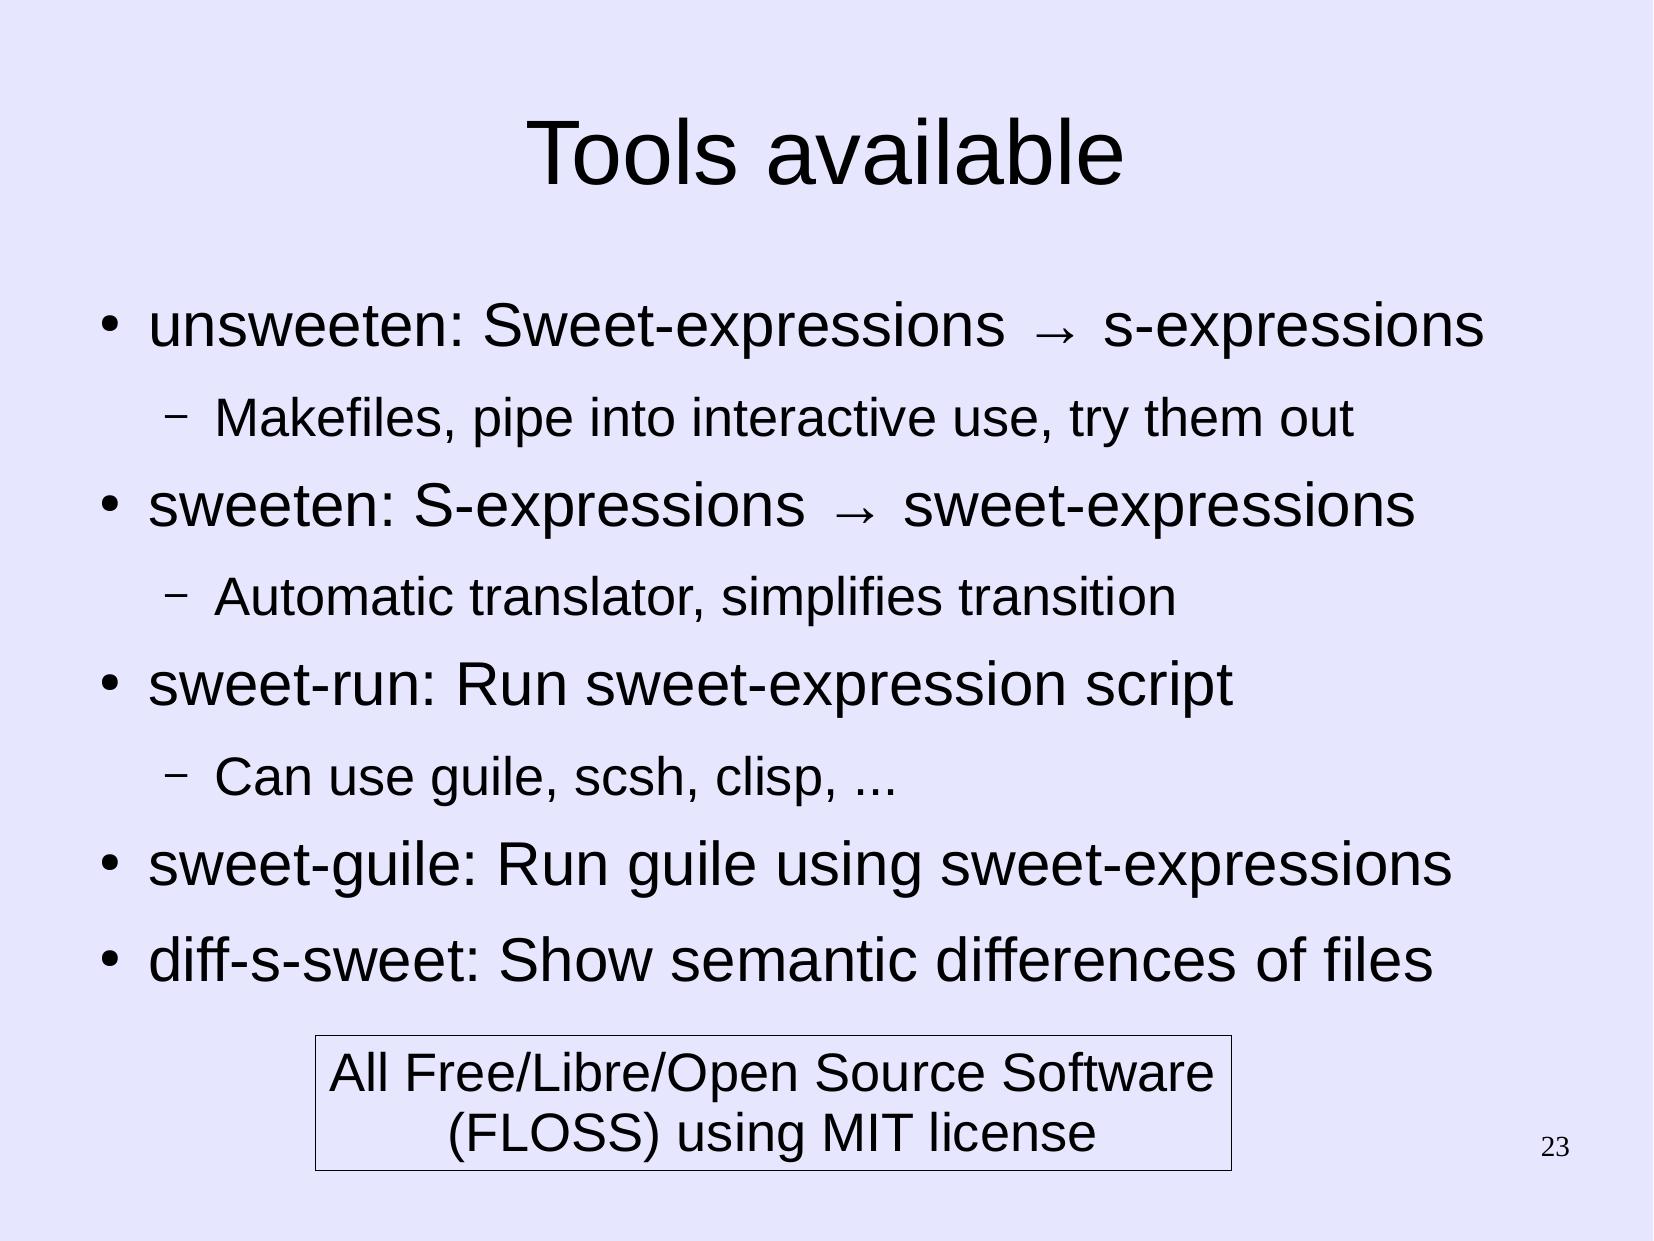

# Tools available
unsweeten: Sweet-expressions → s-expressions
Makefiles, pipe into interactive use, try them out
sweeten: S-expressions → sweet-expressions
Automatic translator, simplifies transition
sweet-run: Run sweet-expression script
Can use guile, scsh, clisp, ...
sweet-guile: Run guile using sweet-expressions
diff-s-sweet: Show semantic differences of files
All Free/Libre/Open Source Software
(FLOSS) using MIT license
23